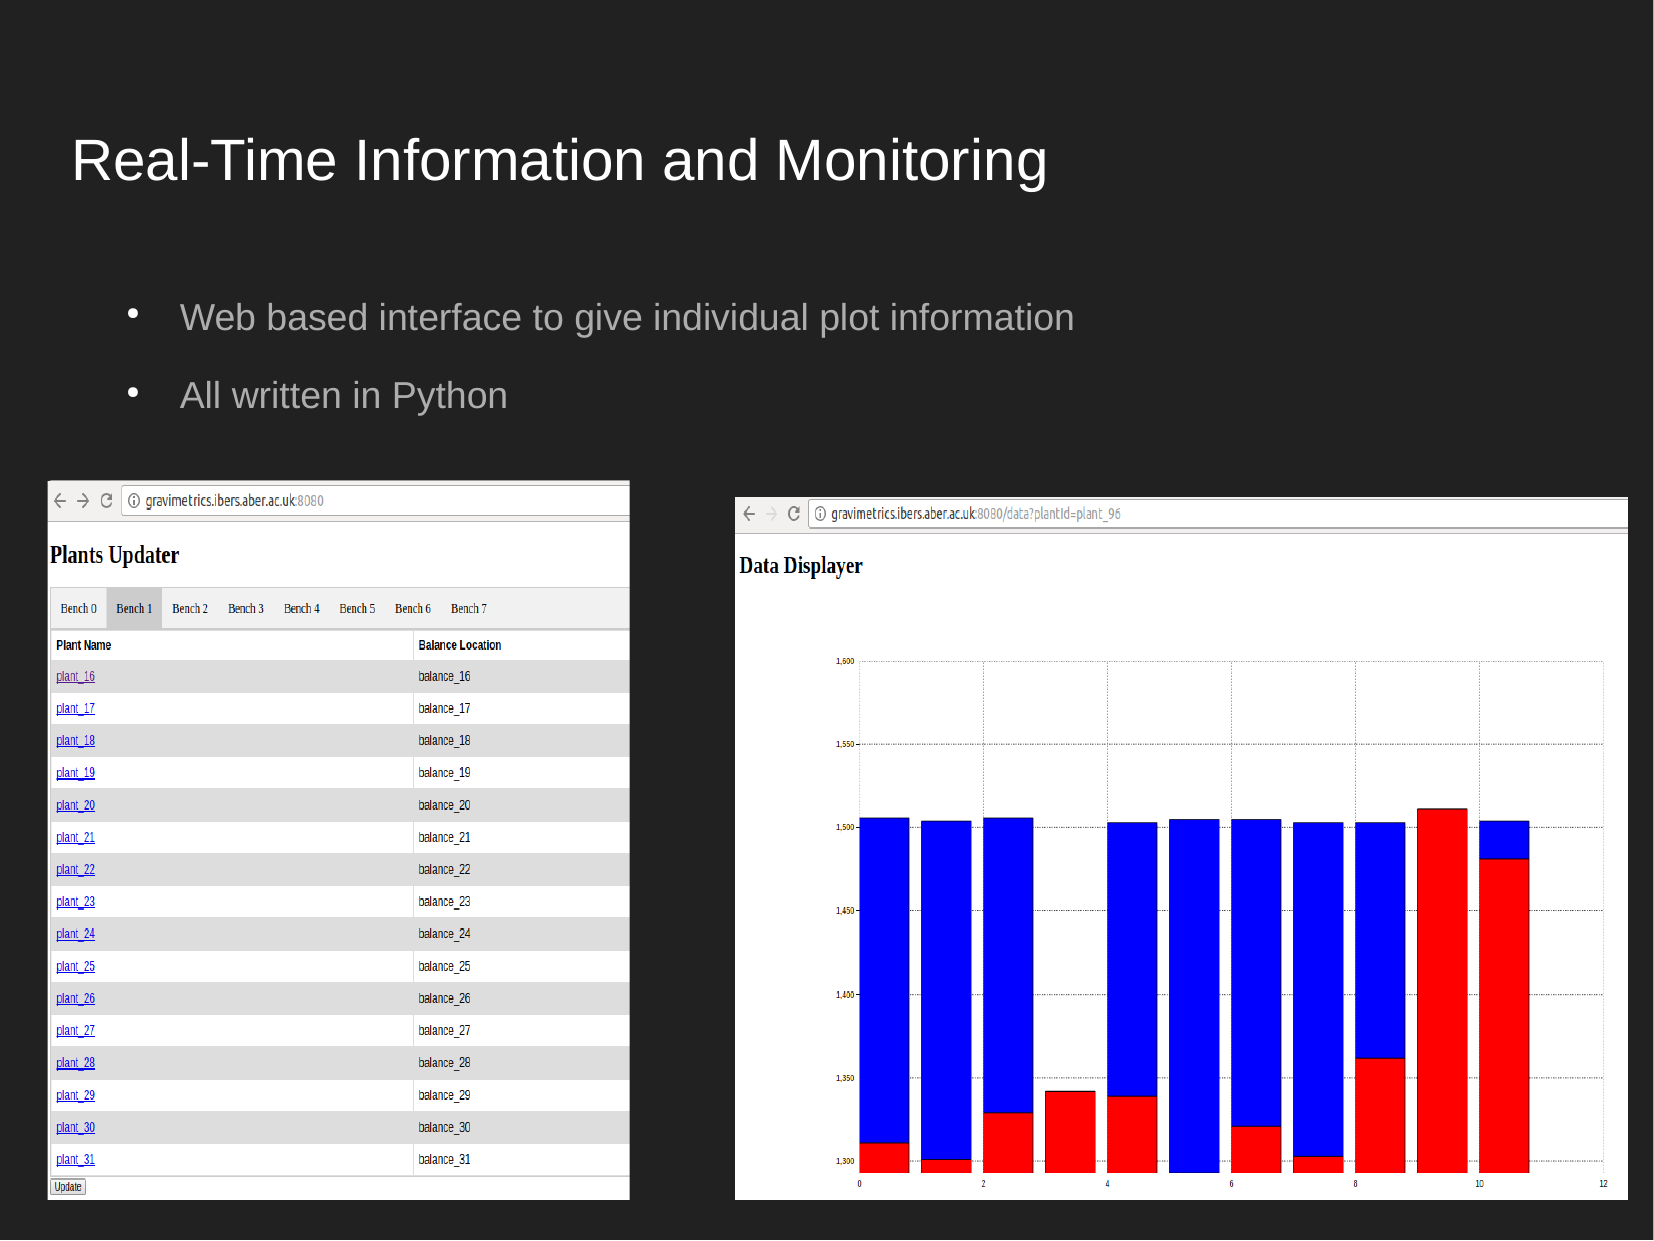

# Real-Time Information and Monitoring
Web based interface to give individual plot information
All written in Python